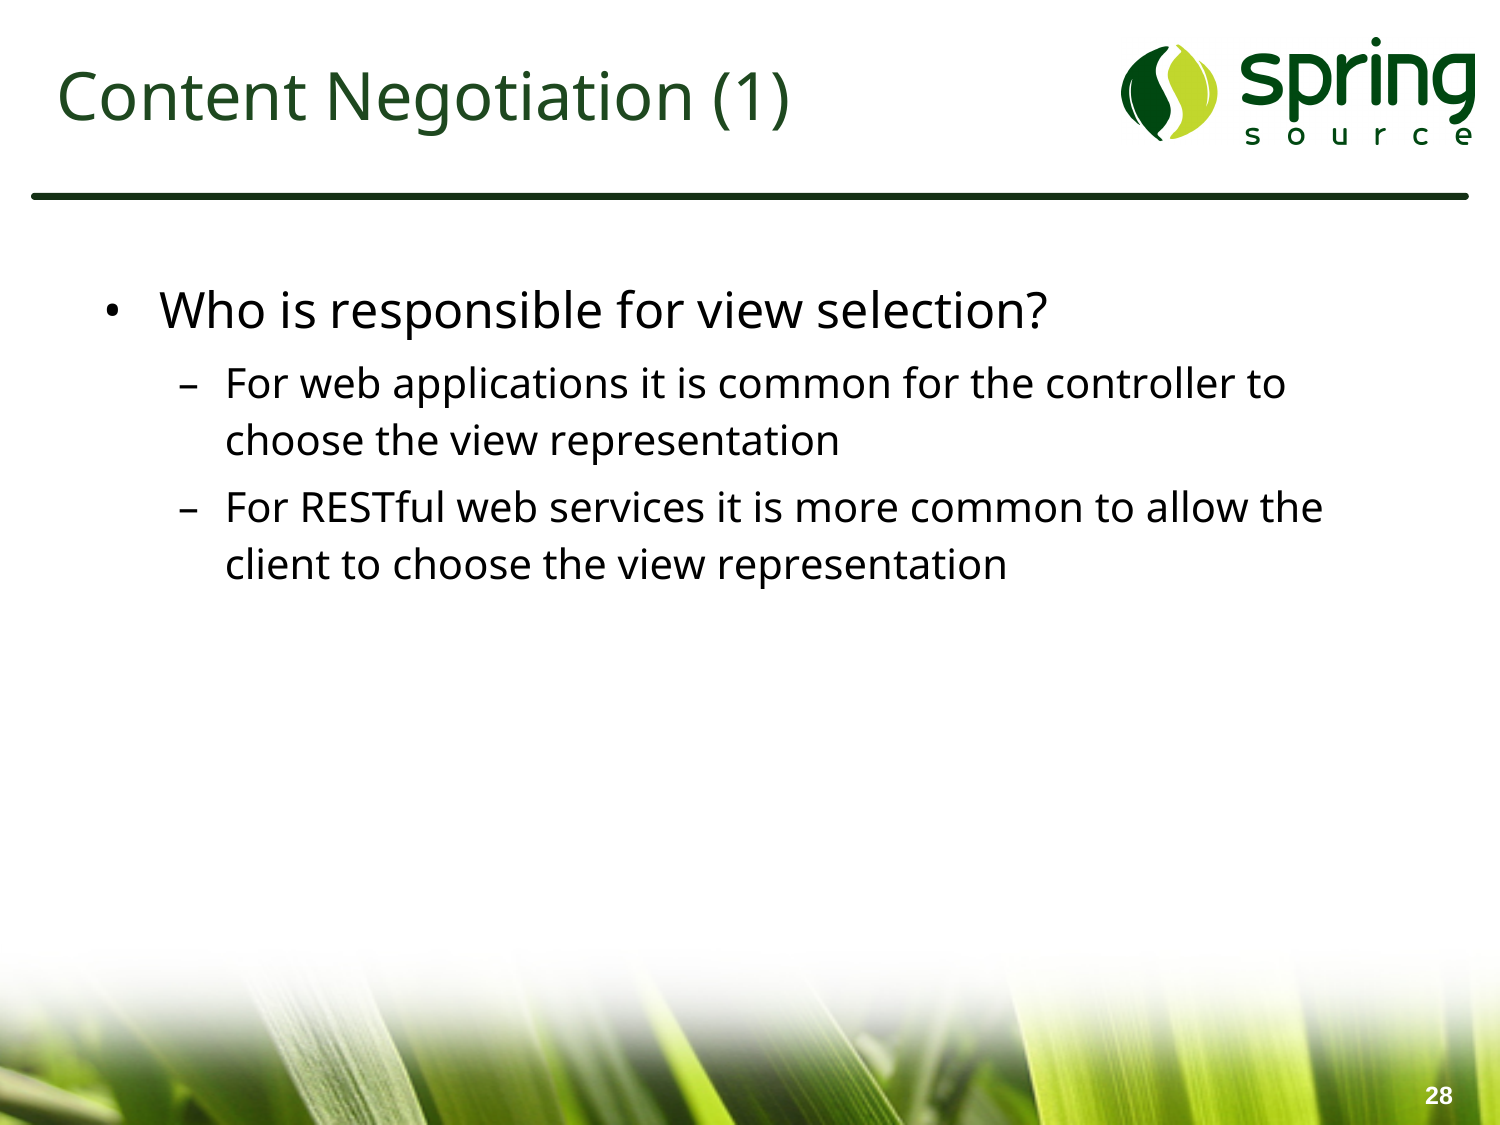

# Content Negotiation (1)
Who is responsible for view selection?
For web applications it is common for the controller to choose the view representation
For RESTful web services it is more common to allow the client to choose the view representation